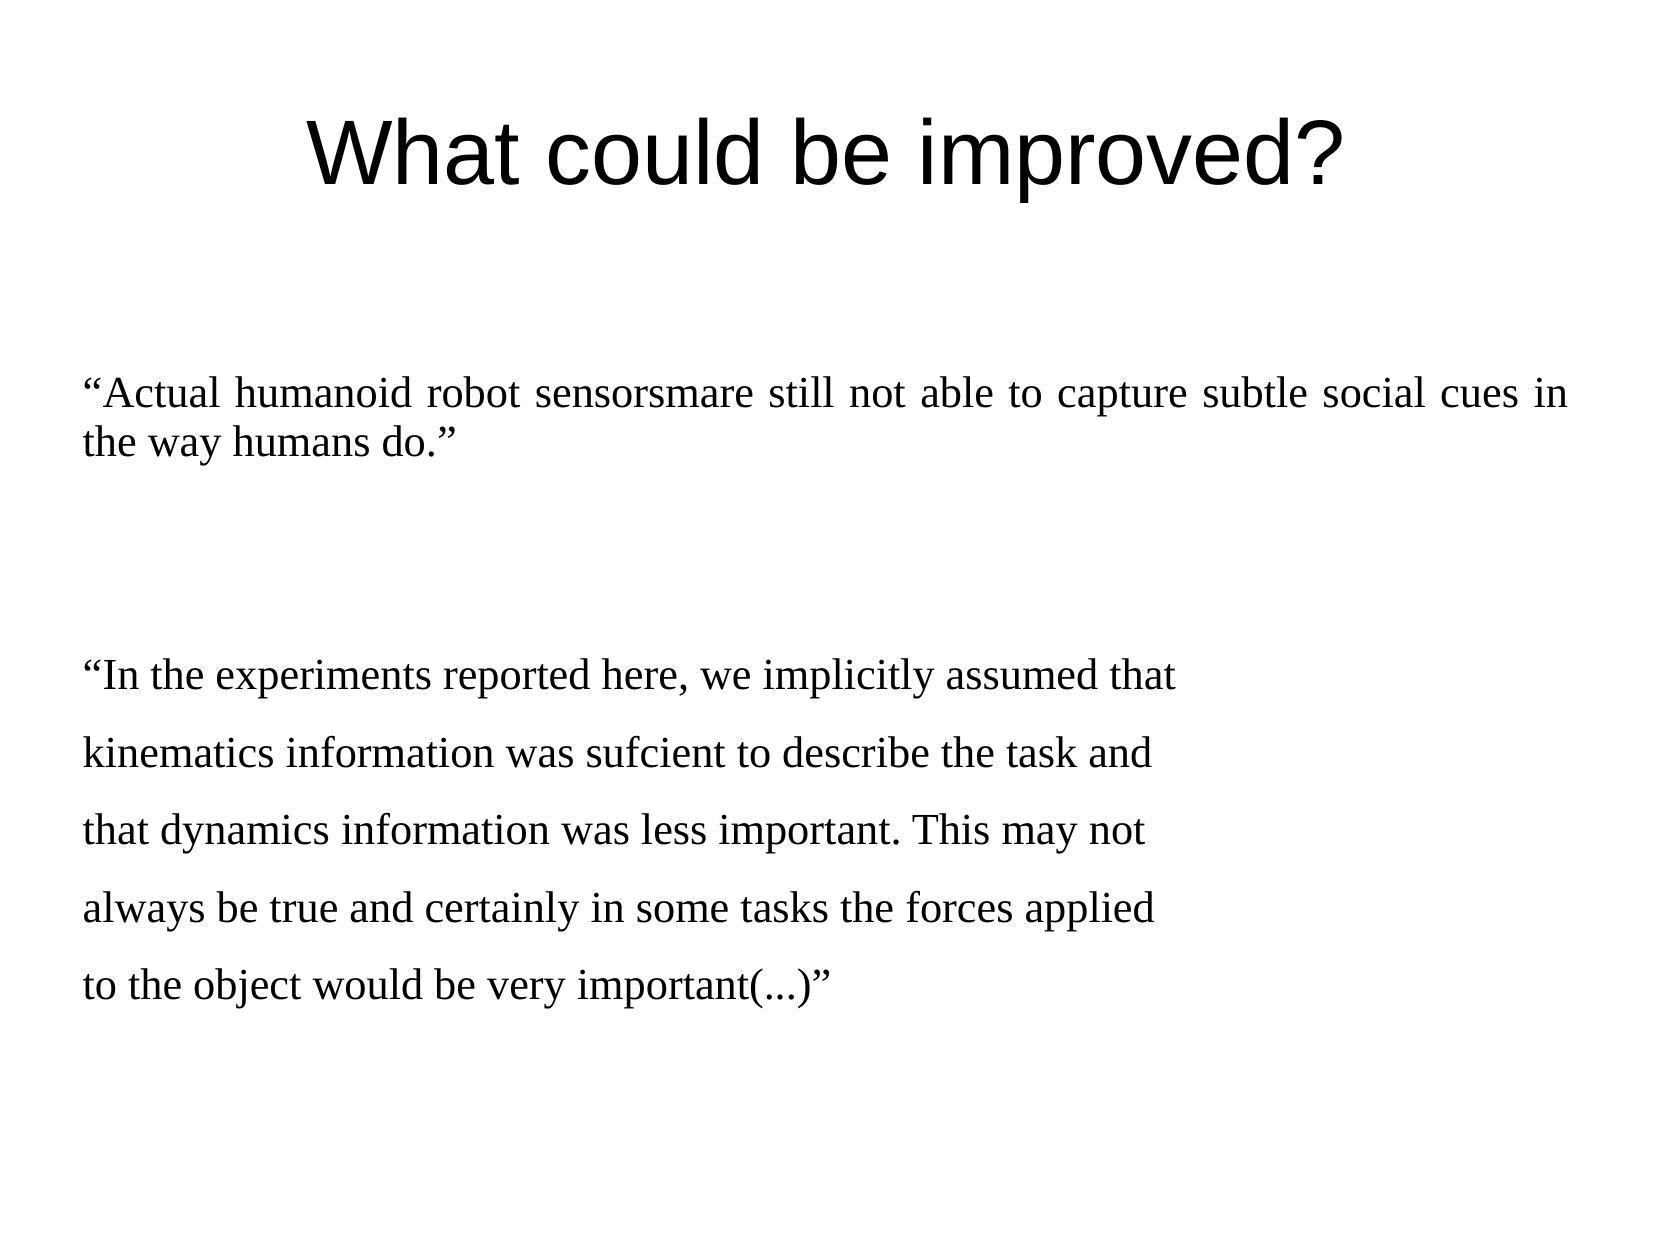

# What could be improved?
“Actual humanoid robot sensorsmare still not able to capture subtle social cues in the way humans do.”
“In the experiments reported here, we implicitly assumed that
kinematics information was sufcient to describe the task and
that dynamics information was less important. This may not
always be true and certainly in some tasks the forces applied
to the object would be very important(...)”